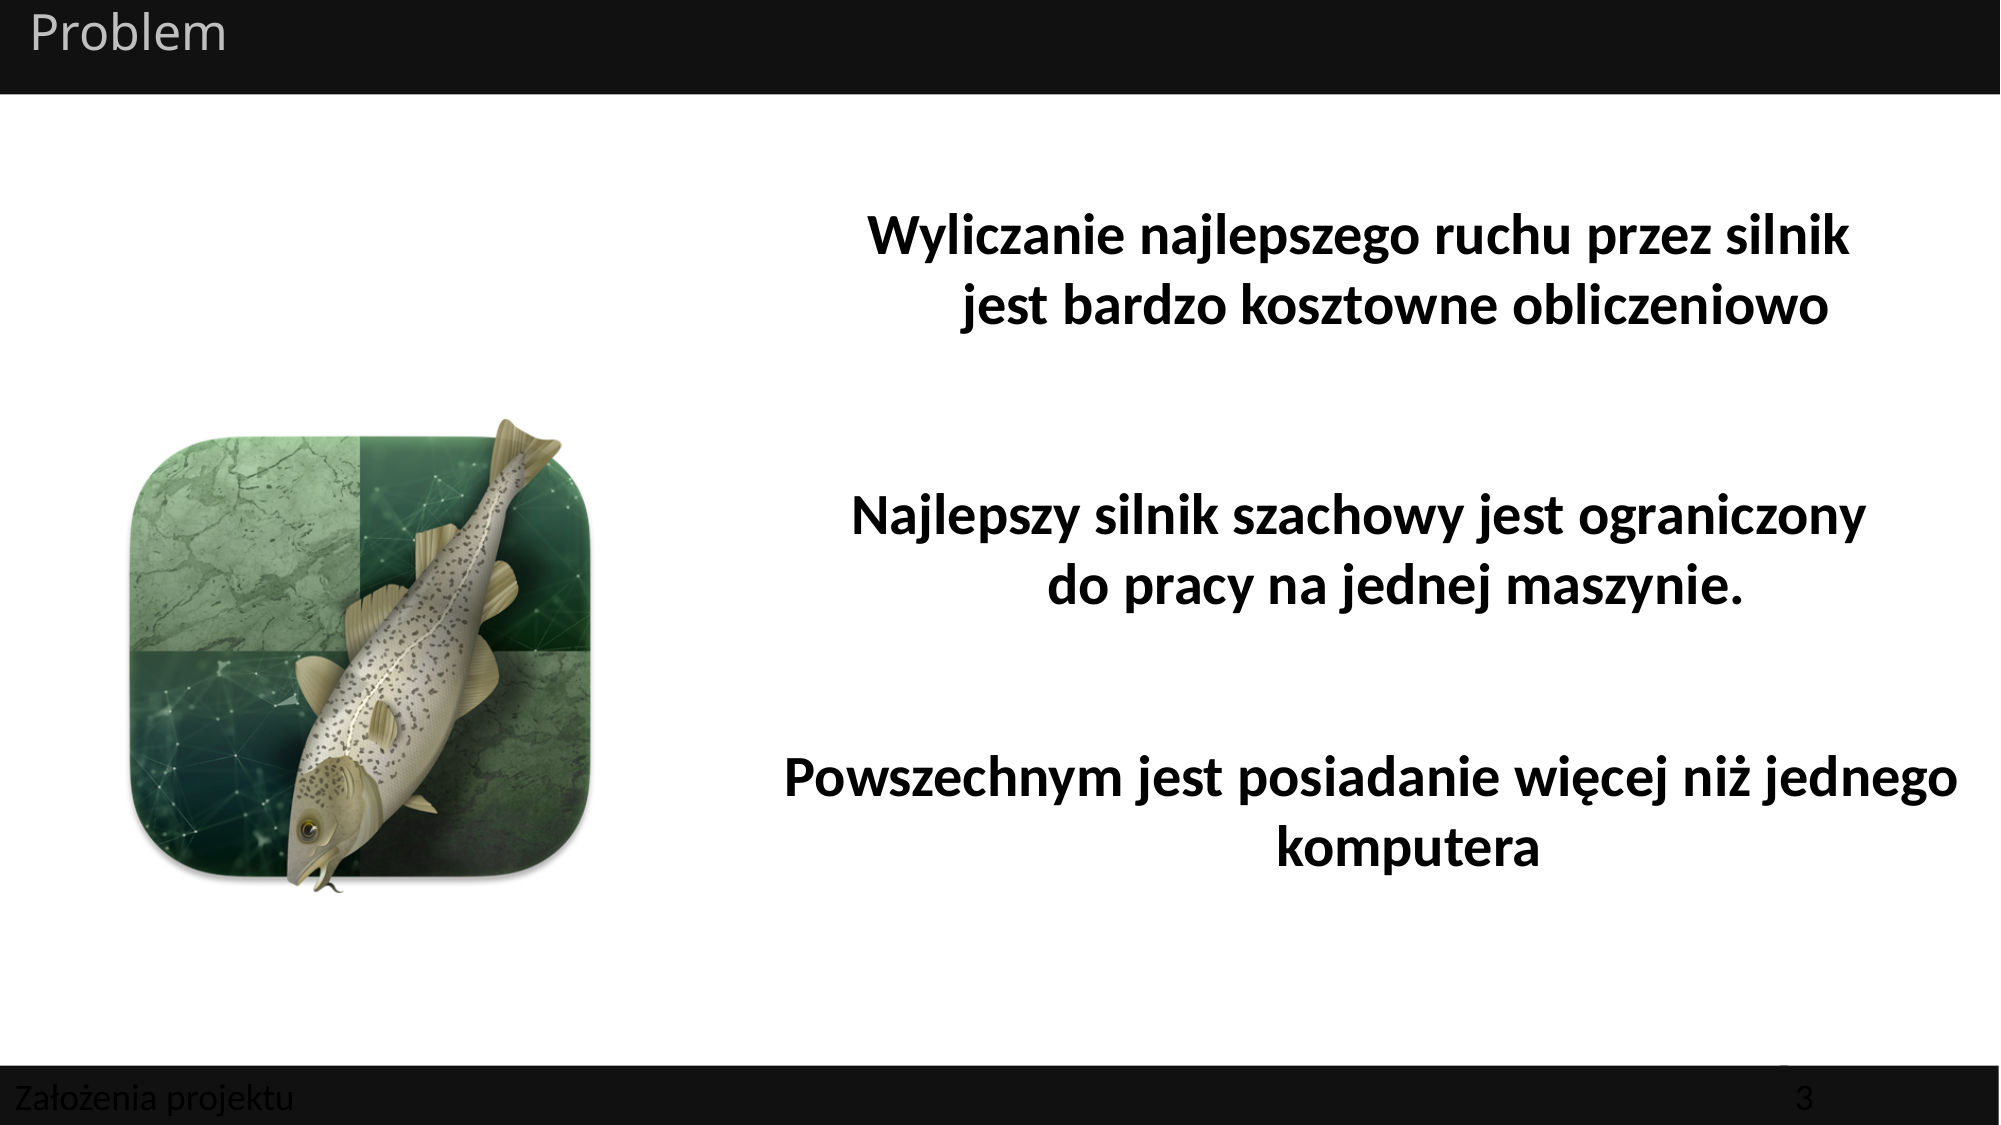

# Problem
Wyliczanie najlepszego ruchu przez silnik jest bardzo kosztowne obliczeniowo
Najlepszy silnik szachowy jest ograniczony do pracy na jednej maszynie.
Powszechnym jest posiadanie więcej niż jednego komputera
Założenia projektu